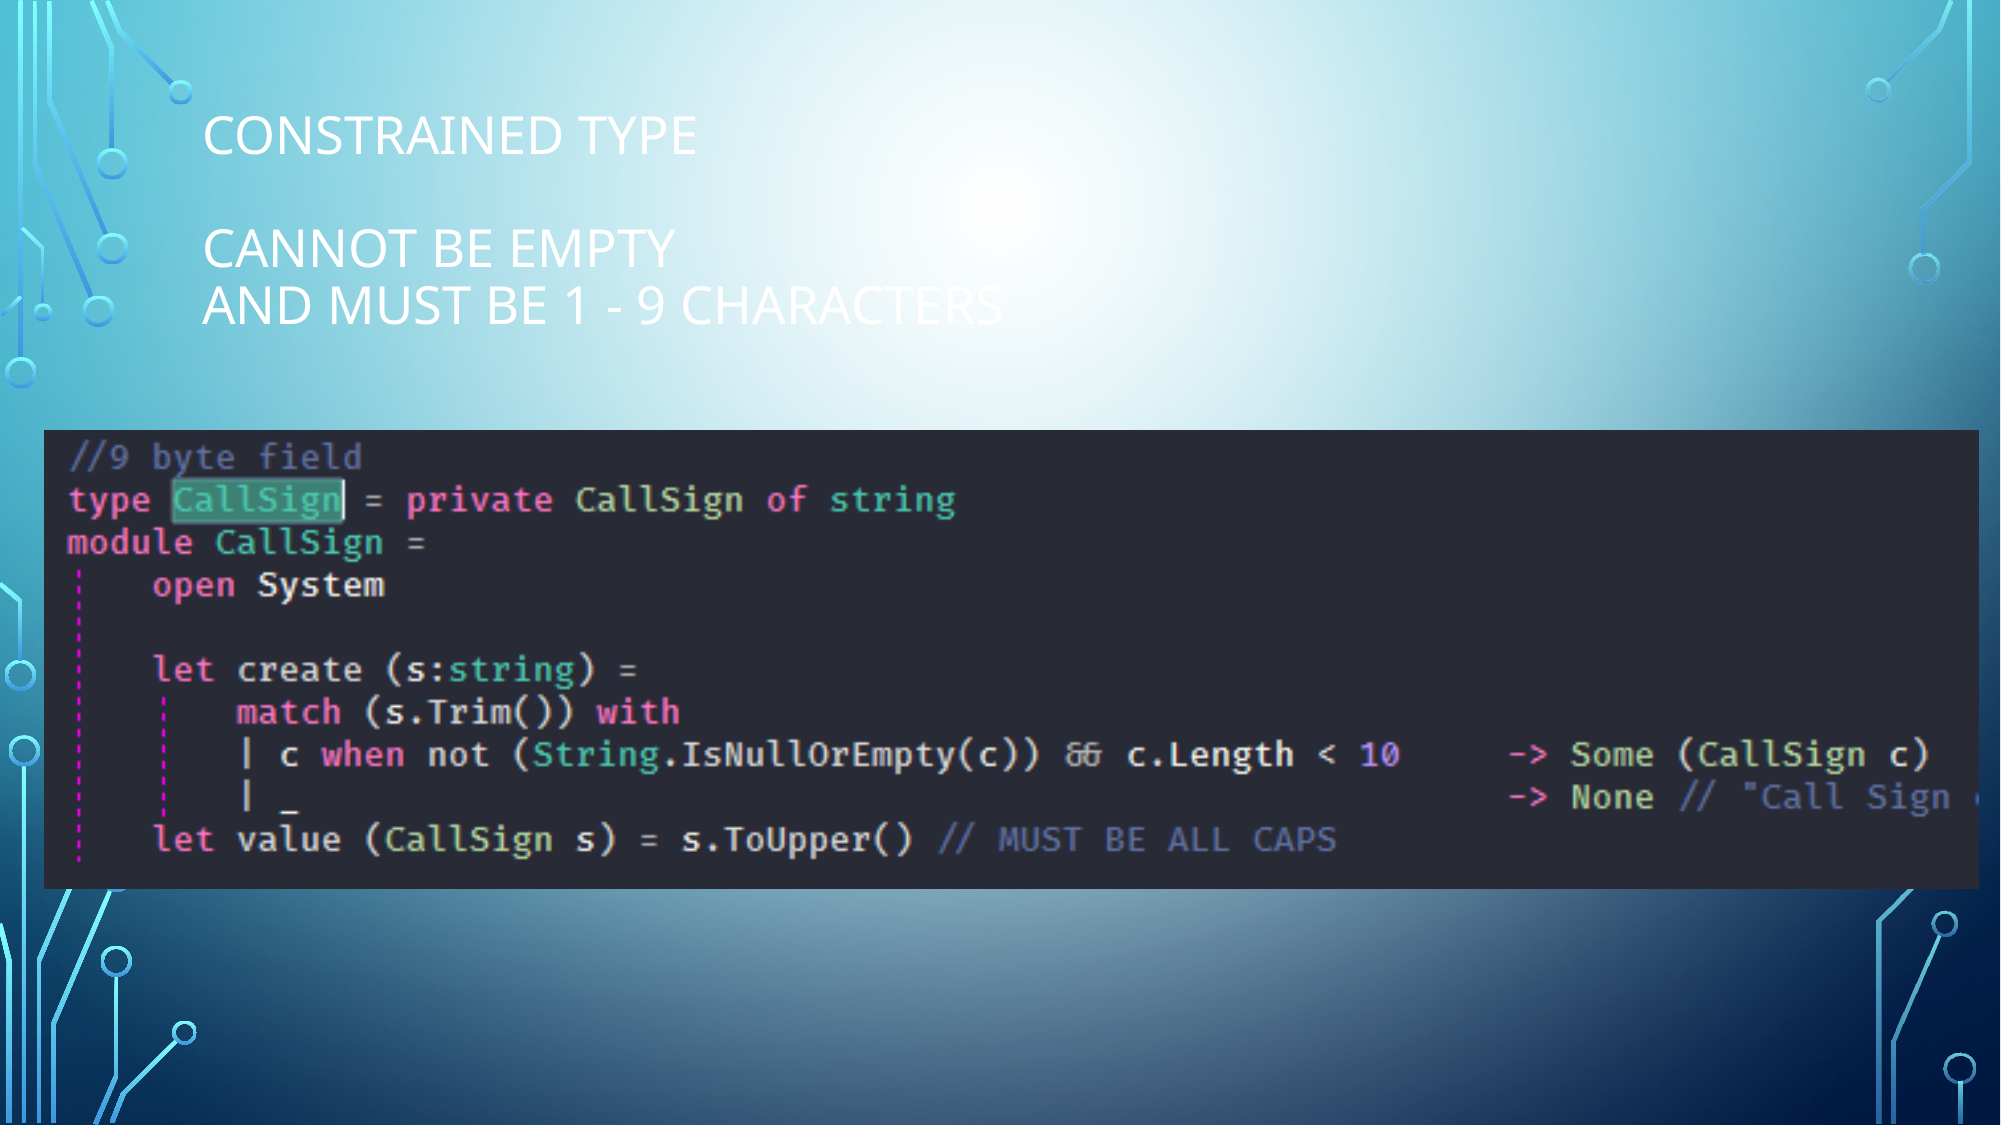

# Constrained type cannot be empty and must be 1 - 9 characters